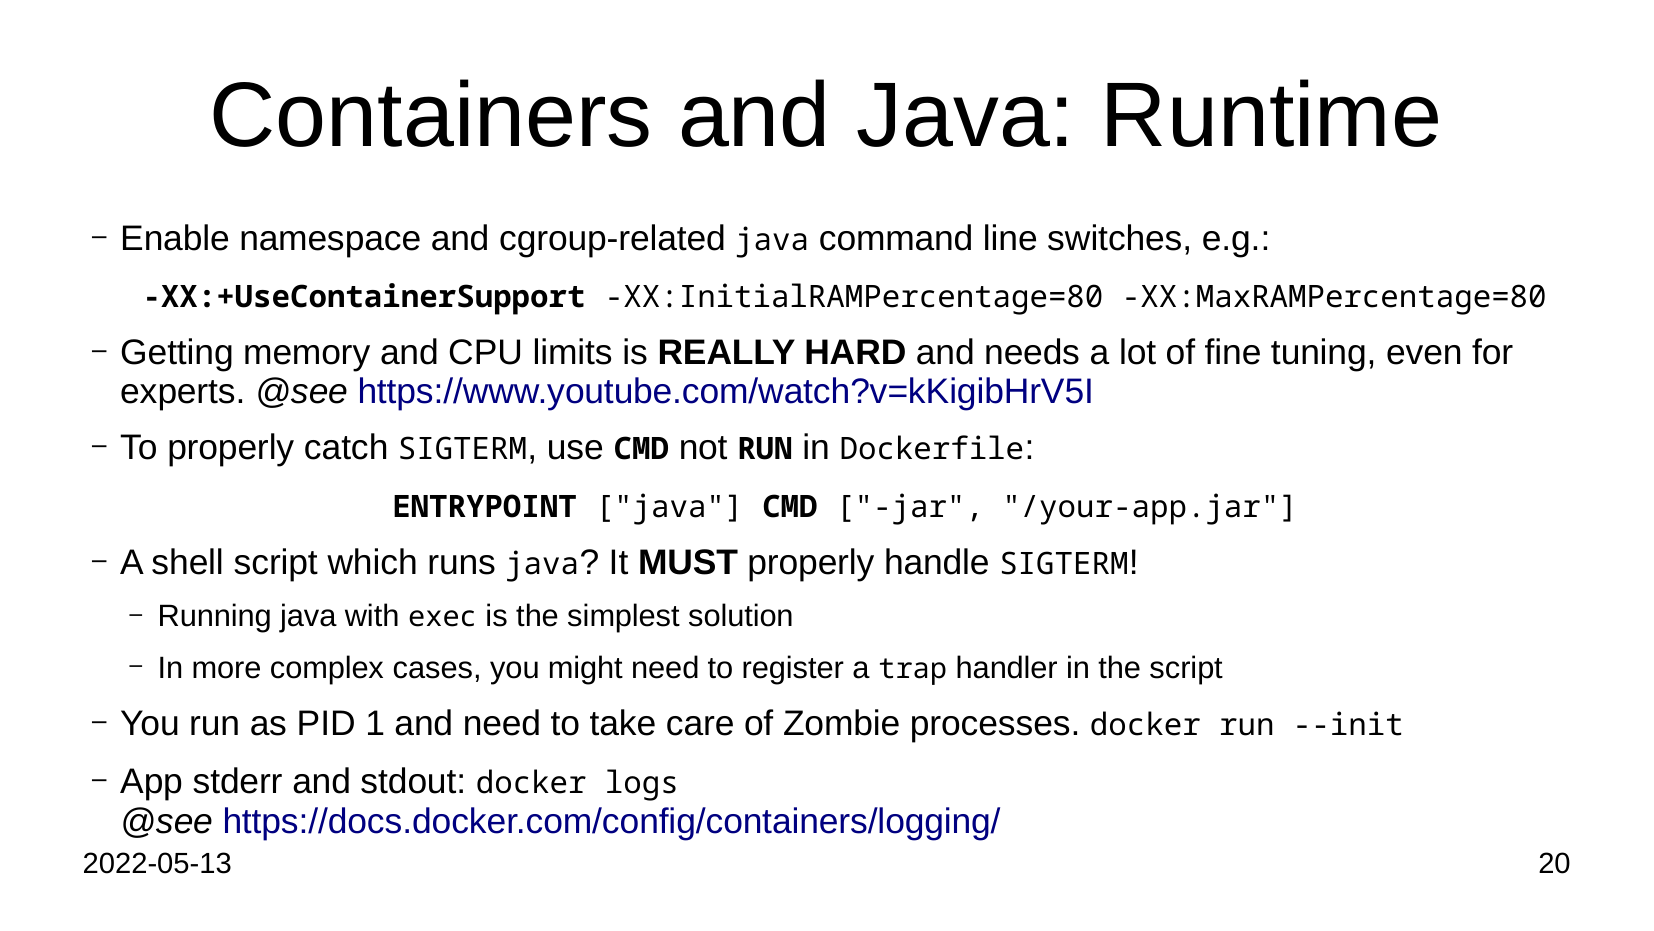

# Containers and Java: Runtime
Enable namespace and cgroup-related java command line switches, e.g.:
-XX:+UseContainerSupport -XX:InitialRAMPercentage=80 -XX:MaxRAMPercentage=80
Getting memory and CPU limits is REALLY HARD and needs a lot of fine tuning, even for experts. @see https://www.youtube.com/watch?v=kKigibHrV5I
To properly catch SIGTERM, use CMD not RUN in Dockerfile:
ENTRYPOINT ["java"] CMD ["-jar", "/your-app.jar"]
A shell script which runs java? It MUST properly handle SIGTERM!
Running java with exec is the simplest solution
In more complex cases, you might need to register a trap handler in the script
You run as PID 1 and need to take care of Zombie processes. docker run --init
App stderr and stdout: docker logs
@see https://docs.docker.com/config/containers/logging/
2022-05-13
20